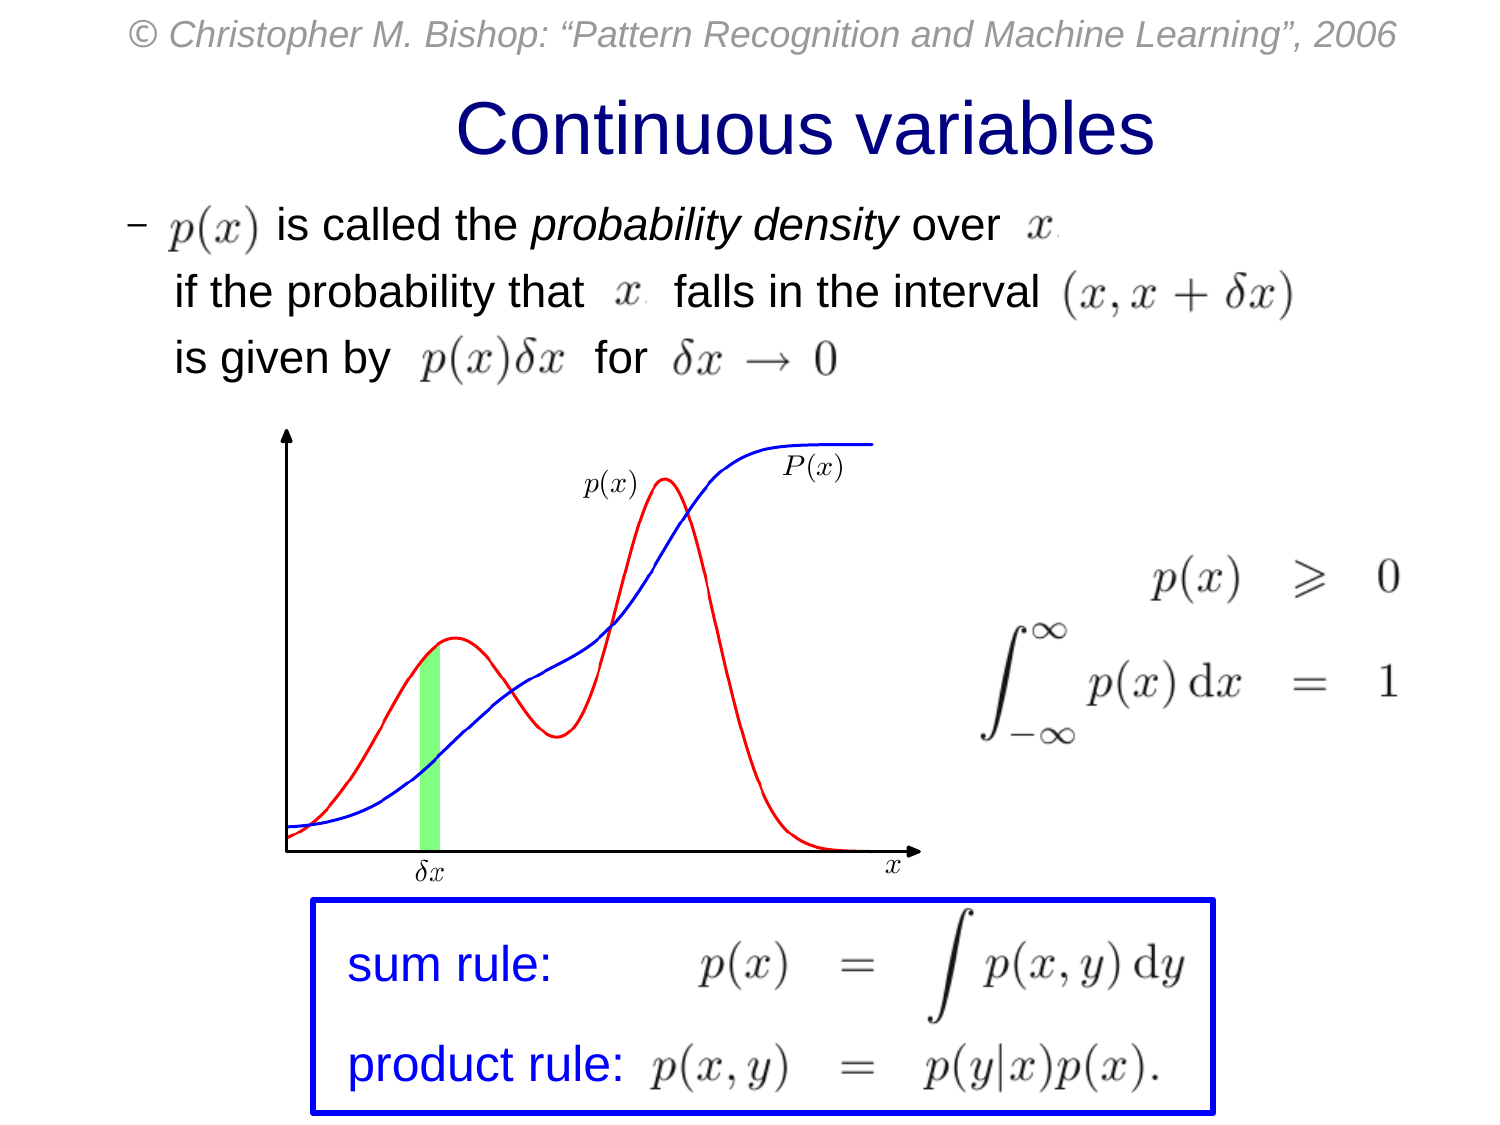

© Christopher M. Bishop: “Pattern Recognition and Machine Learning”, 2006
# Continuous variables
 is called the probability density over
if the probability that falls in the interval
is given by for
sum rule:
product rule: